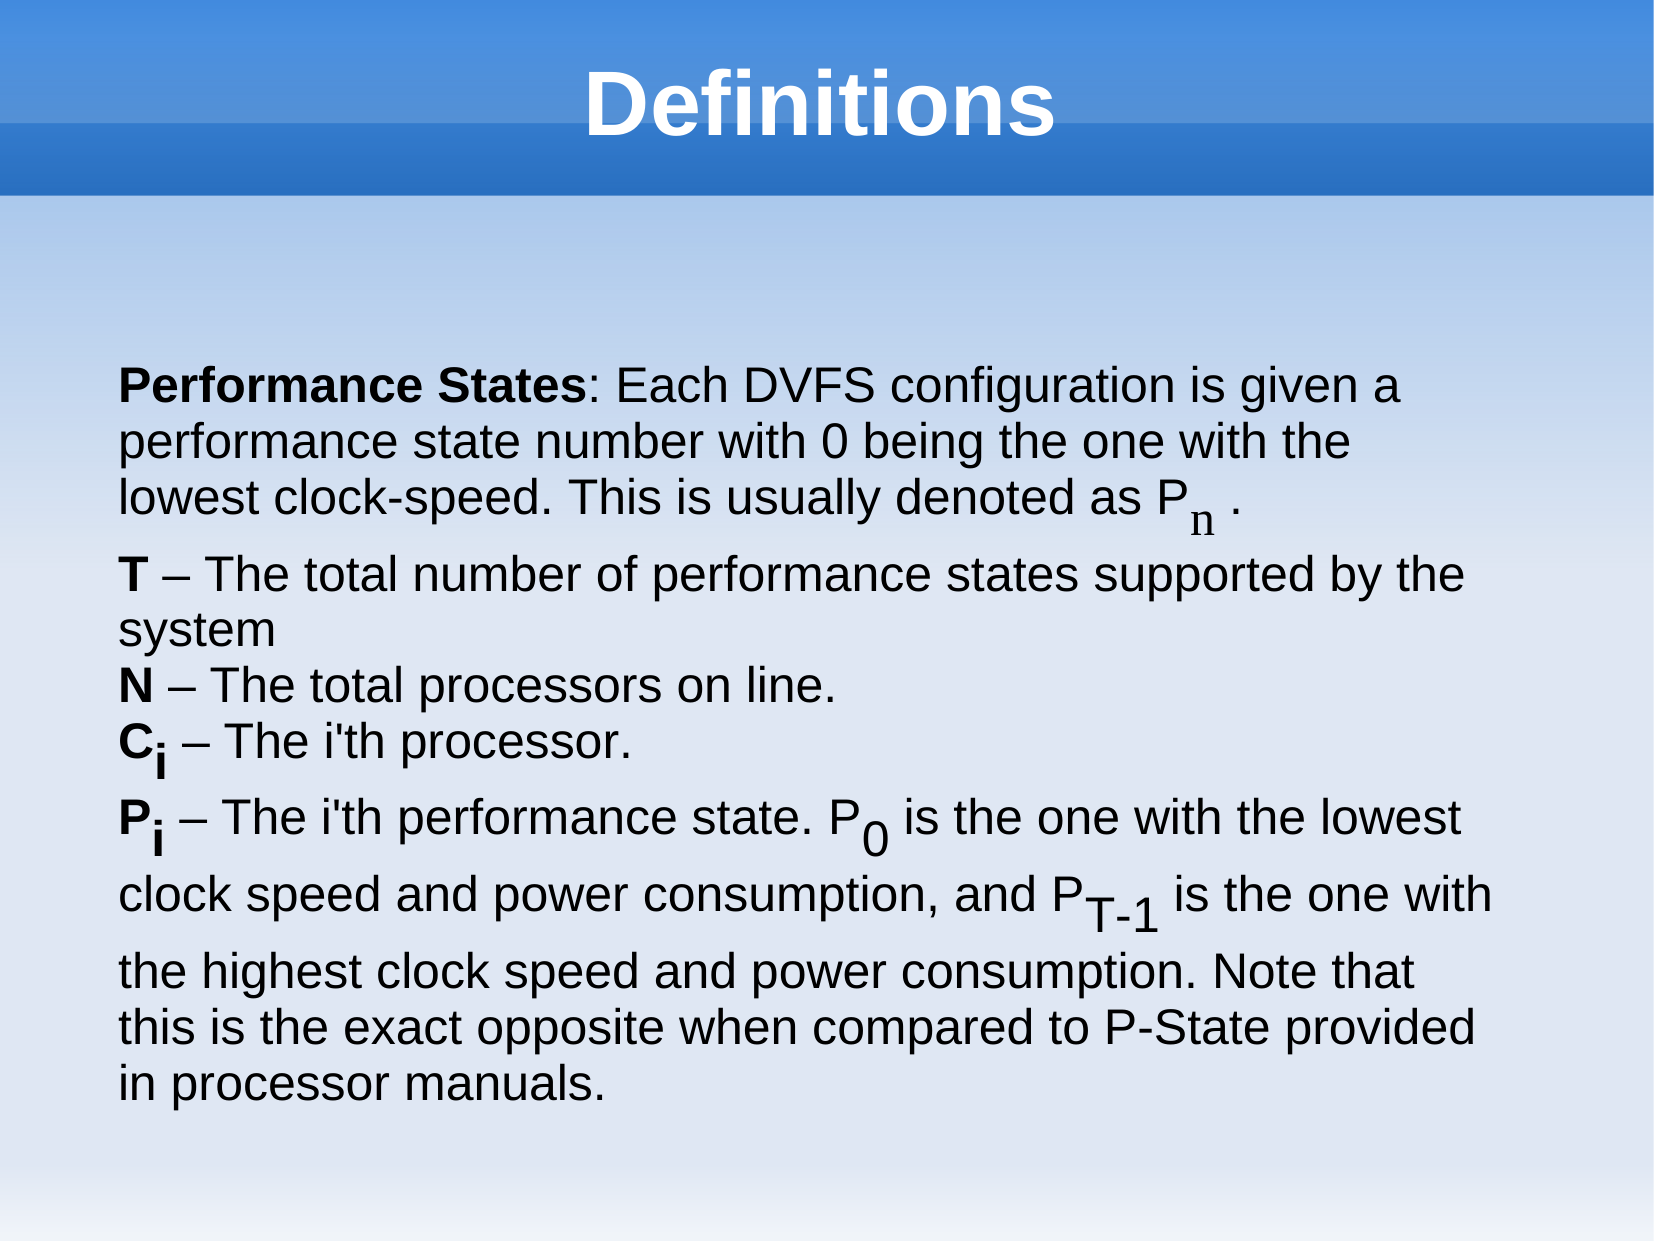

# Definitions
Performance States: Each DVFS configuration is given a performance state number with 0 being the one with the lowest clock-speed. This is usually denoted as Pn .
T – The total number of performance states supported by the system
N – The total processors on line.
Ci – The i'th processor.
Pi – The i'th performance state. P0 is the one with the lowest clock speed and power consumption, and PT-1 is the one with the highest clock speed and power consumption. Note that this is the exact opposite when compared to P-State provided in processor manuals.